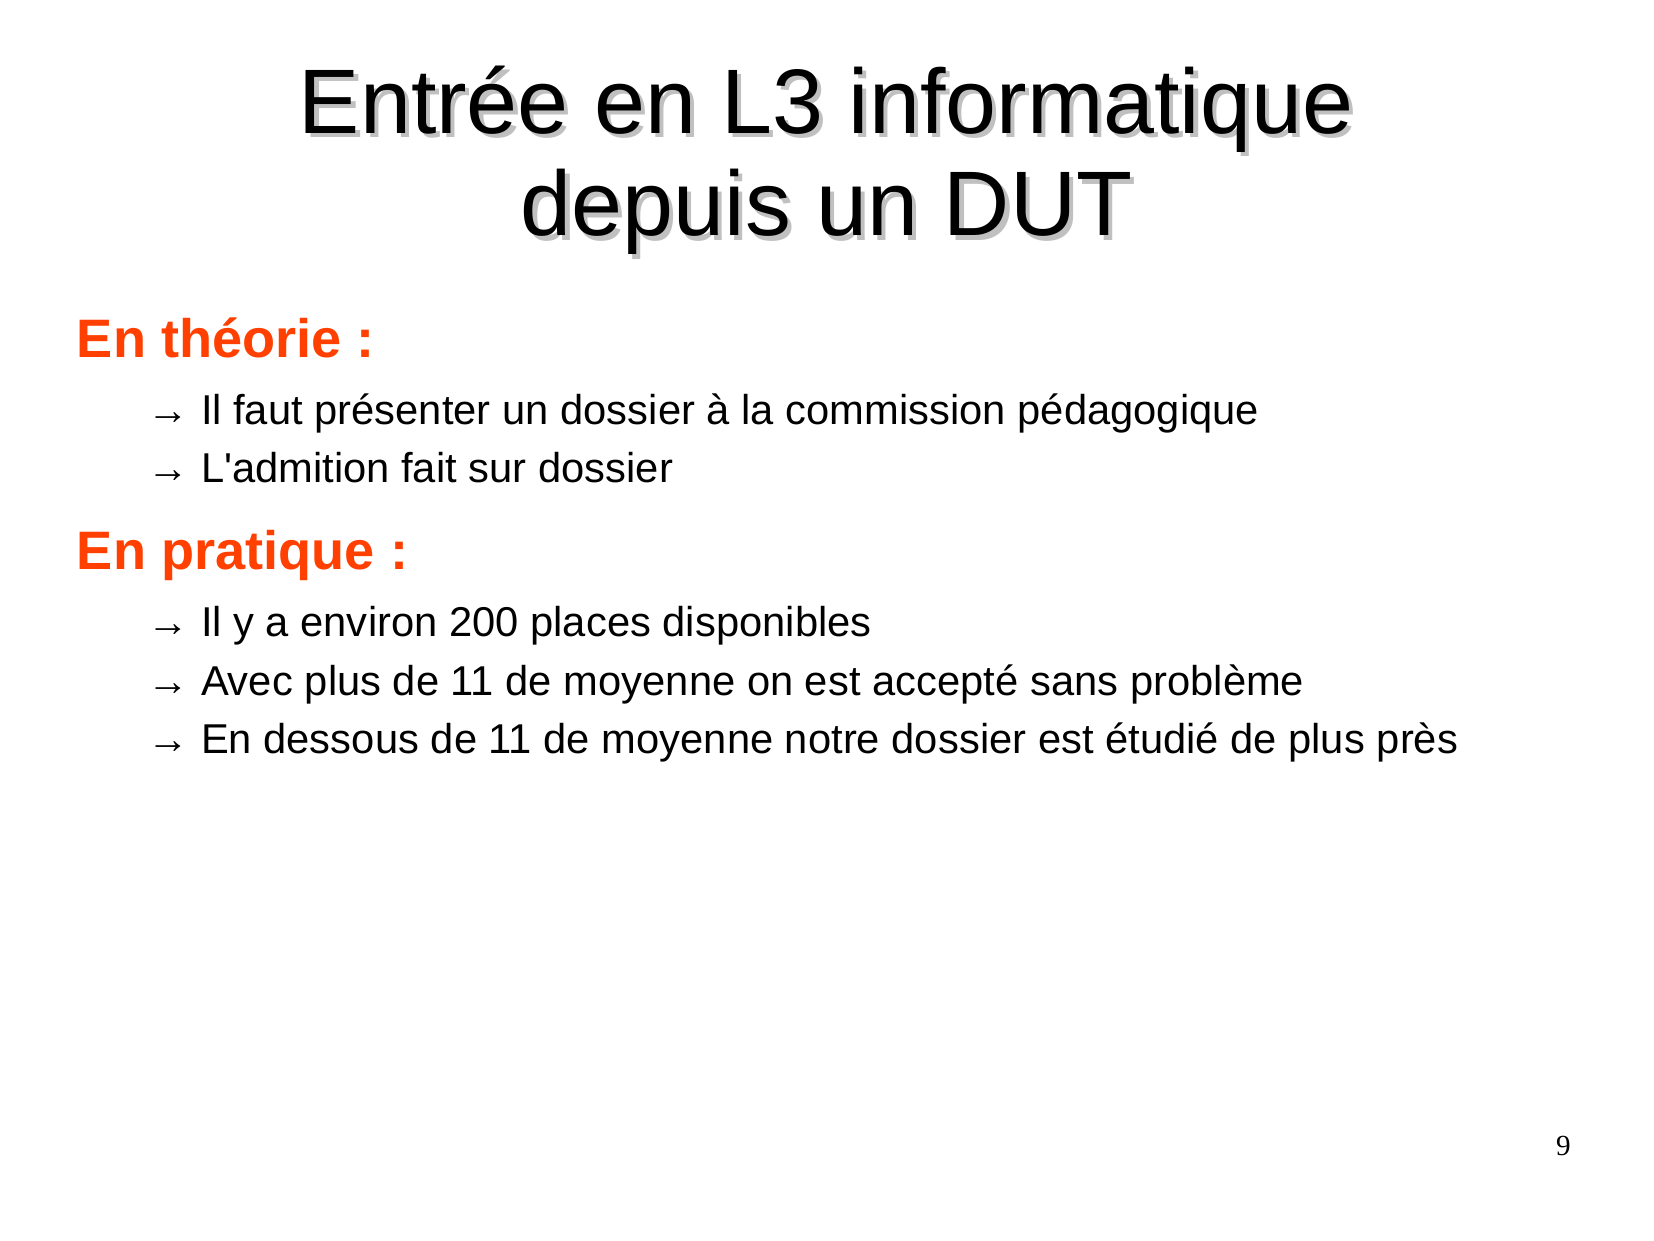

# Entrée en L3 informatique depuis un DUT
En théorie :
→ Il faut présenter un dossier à la commission pédagogique
→ L'admition fait sur dossier
En pratique :
→ Il y a environ 200 places disponibles
→ Avec plus de 11 de moyenne on est accepté sans problème
→ En dessous de 11 de moyenne notre dossier est étudié de plus près
9